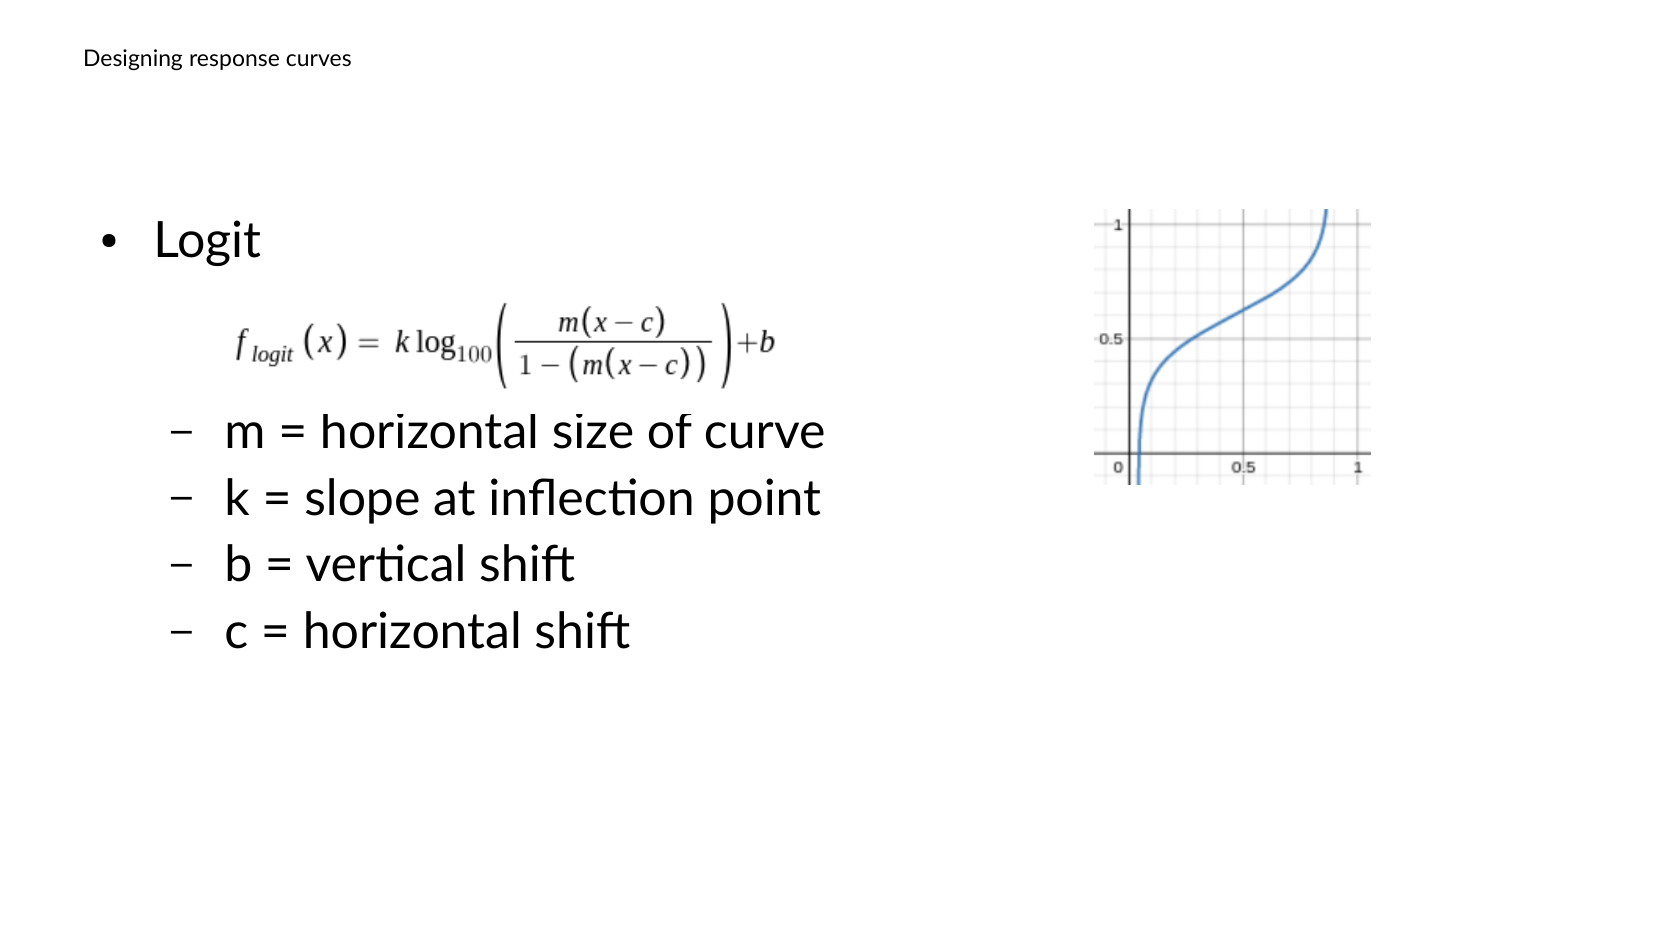

# Designing response curves
Logit
m = horizontal size of curve
k = slope at inflection point
b = vertical shift
c = horizontal shift